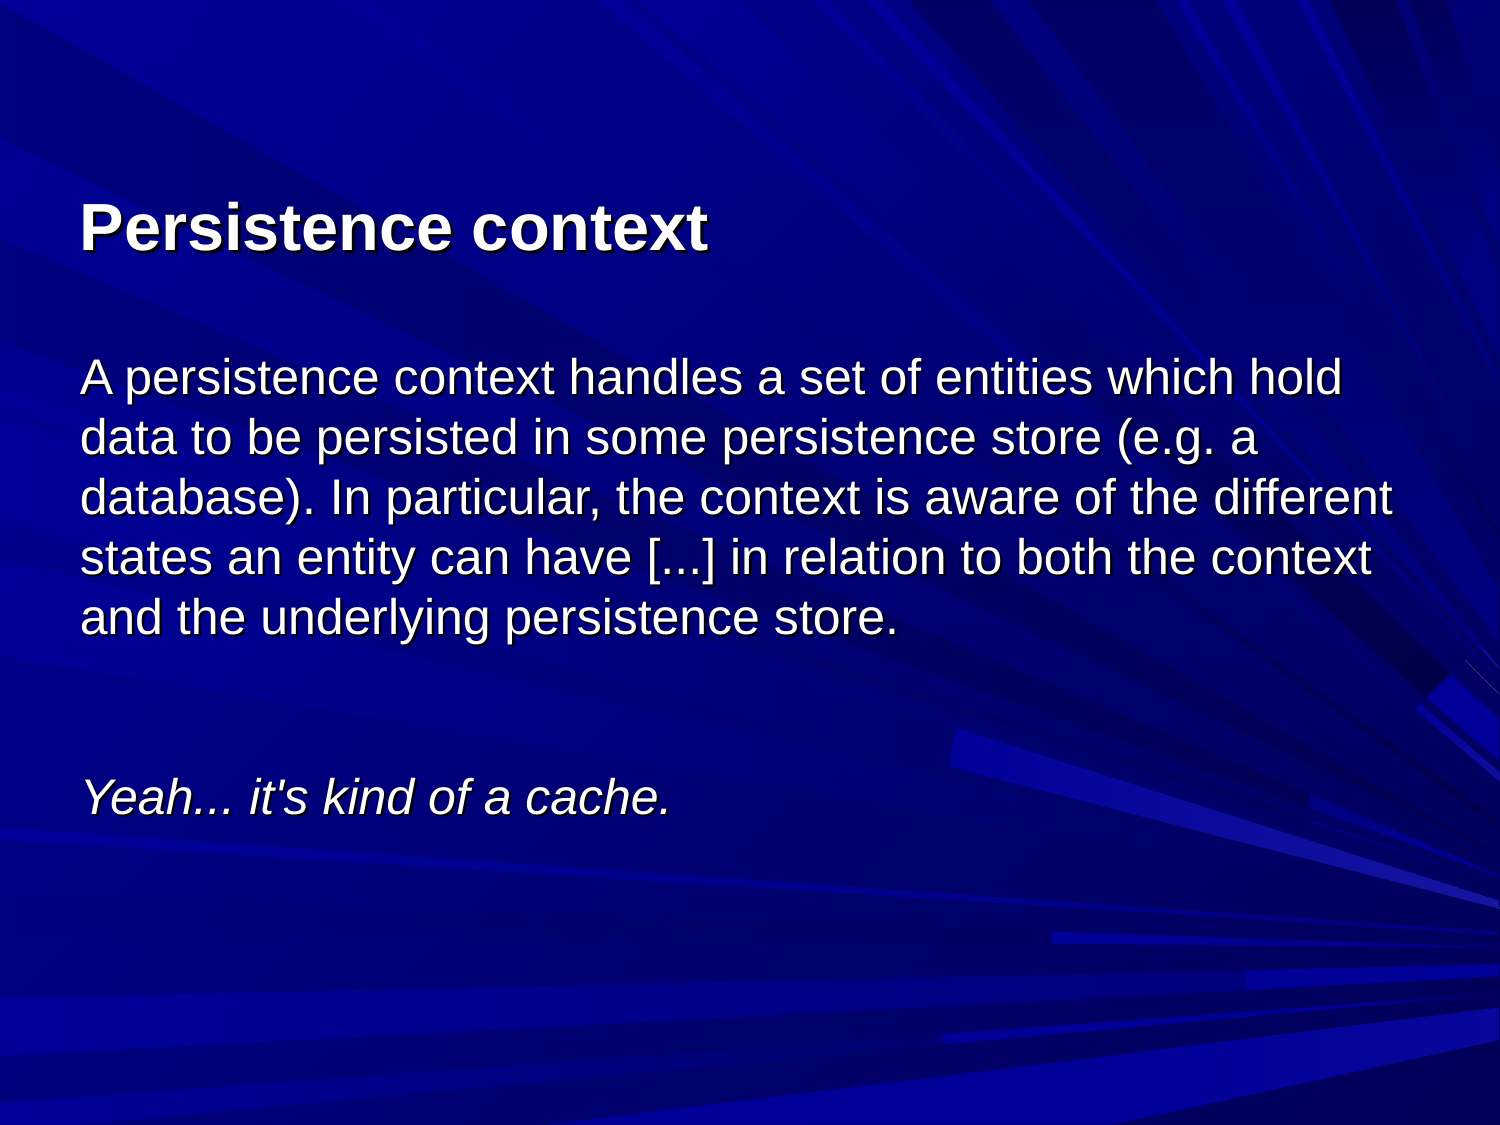

# Persistence context A persistence context handles a set of entities which hold data to be persisted in some persistence store (e.g. a database). In particular, the context is aware of the different states an entity can have [...] in relation to both the context and the underlying persistence store. Yeah... it's kind of a cache.